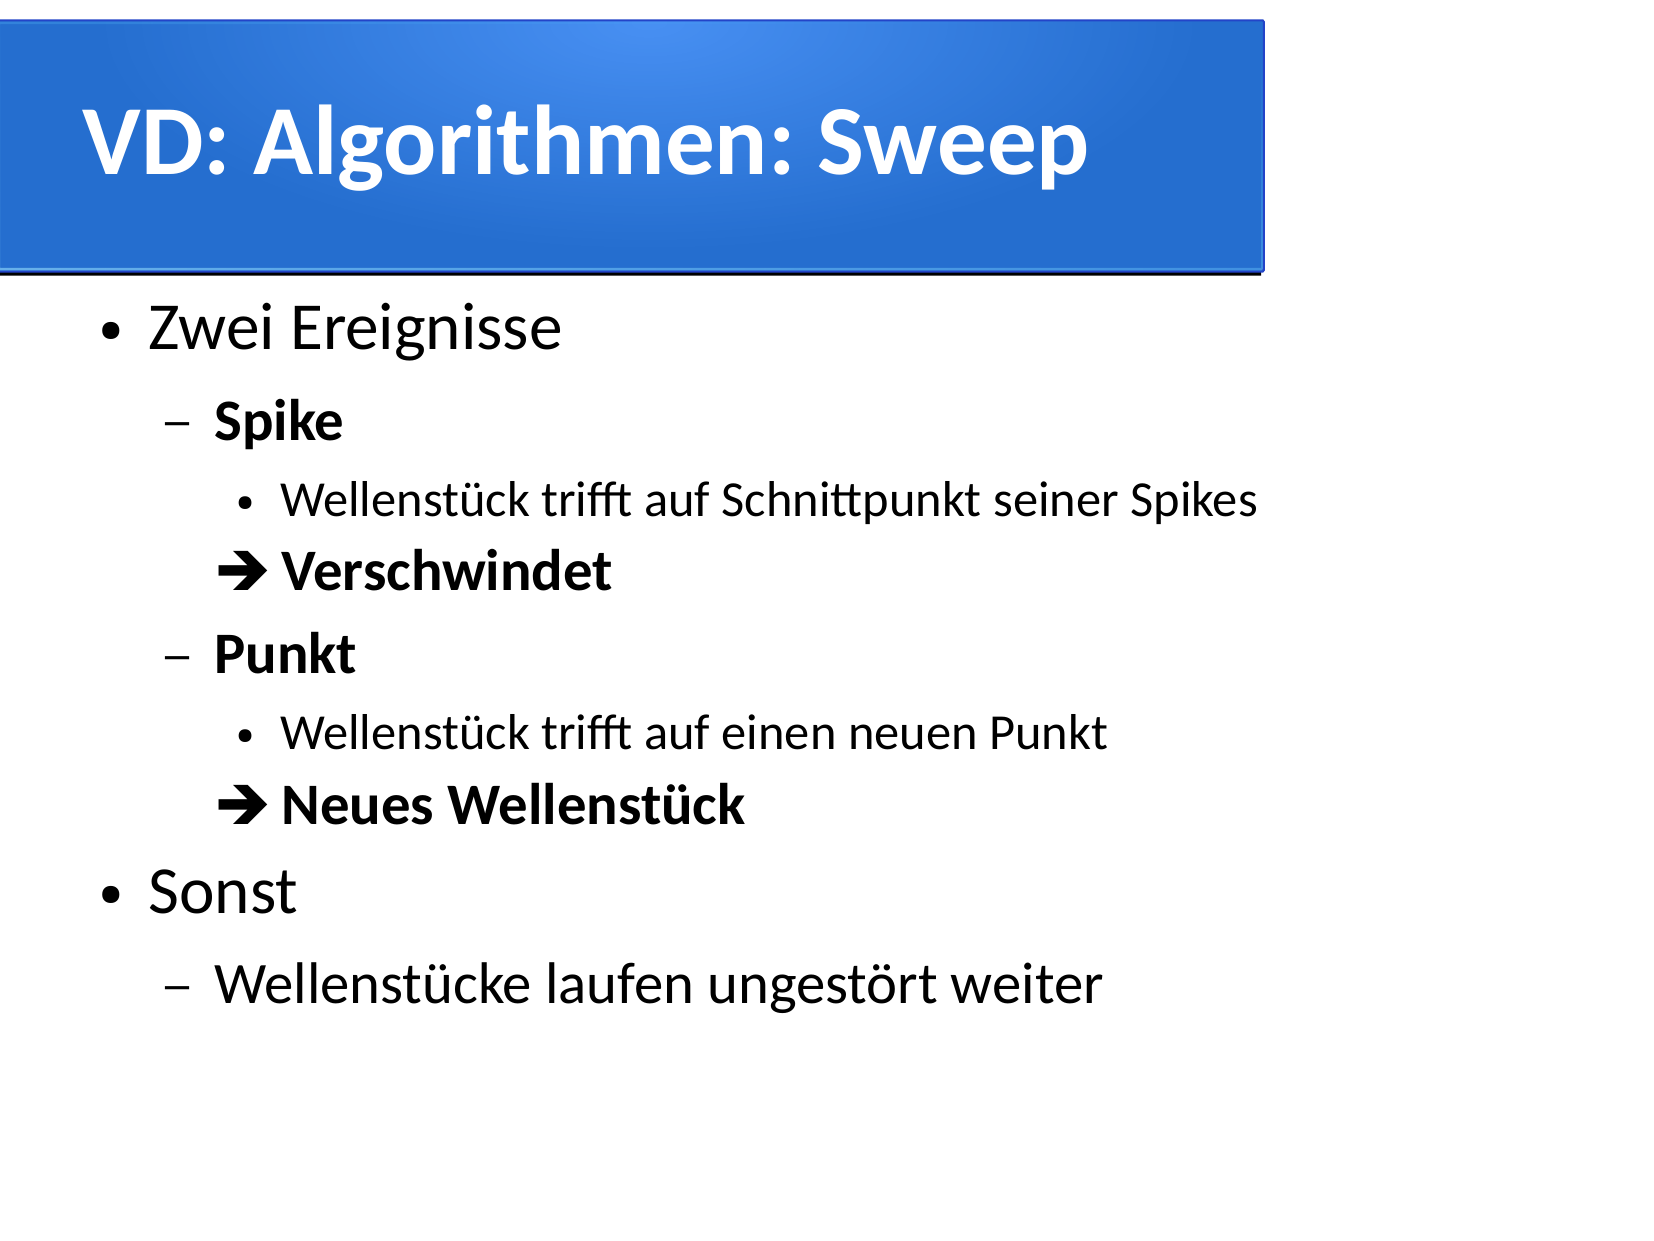

# VD: Algorithmen: Sweep
Zwei Ereignisse
Spike
Wellenstück trifft auf Schnittpunkt seiner Spikes
 Verschwindet
Punkt
Wellenstück trifft auf einen neuen Punkt
 Neues Wellenstück
Sonst
Wellenstücke laufen ungestört weiter